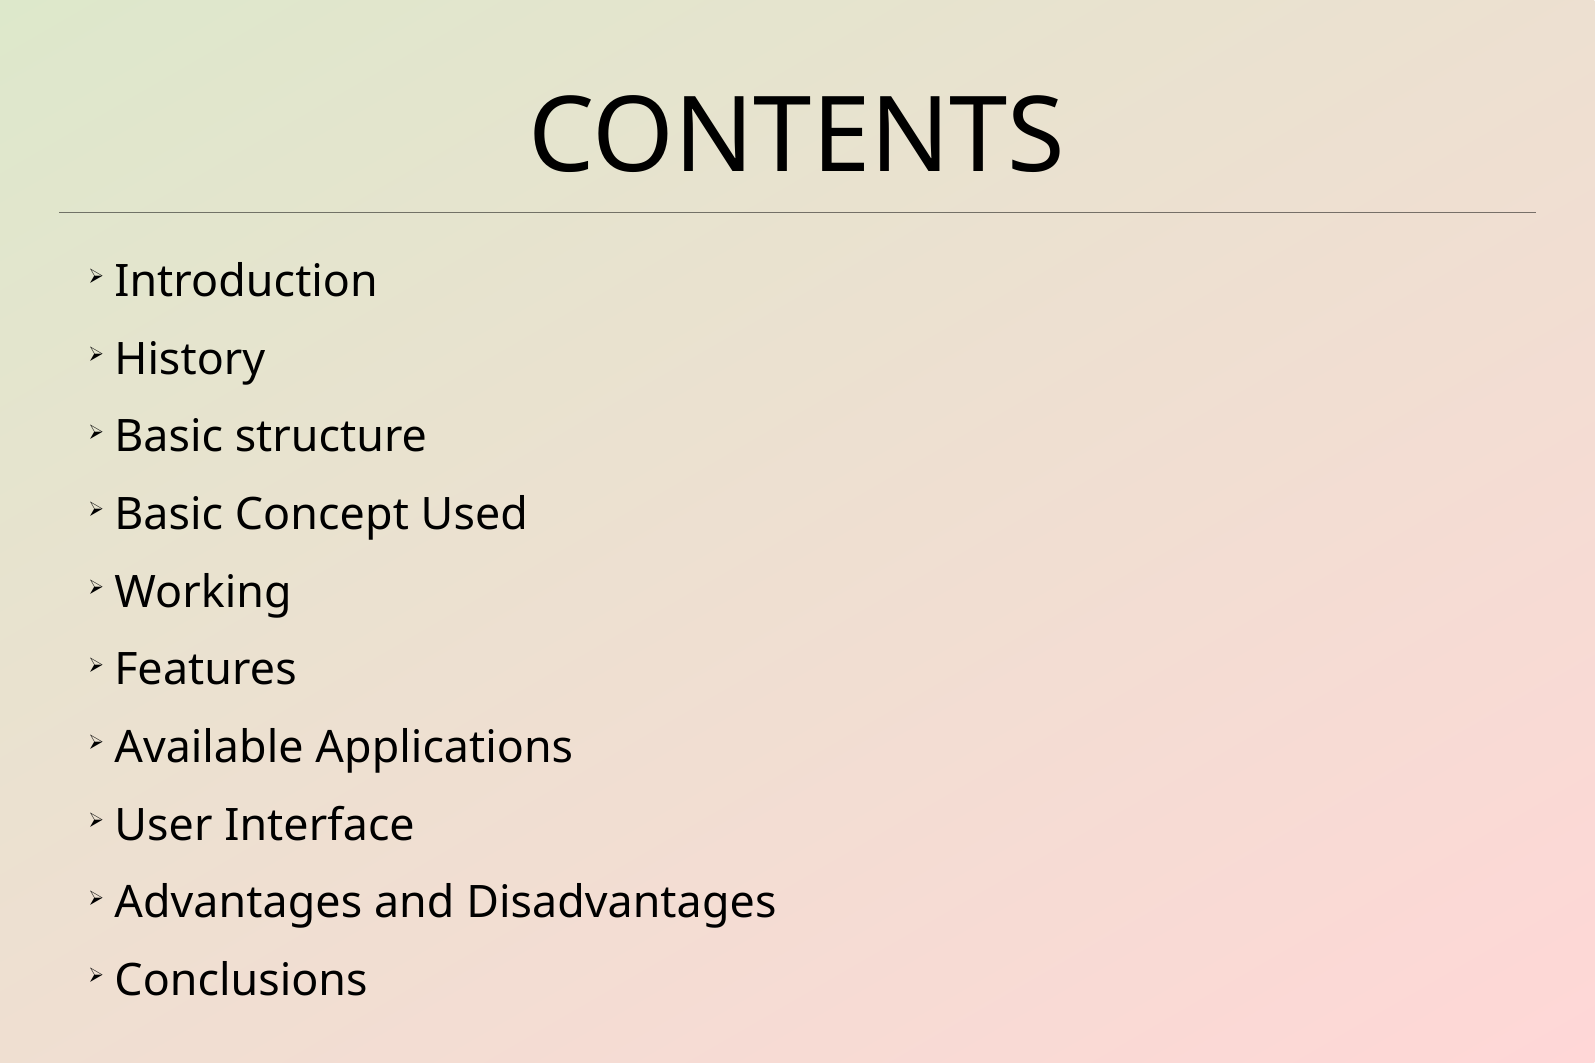

# CONTENTS
Introduction
History
Basic structure
Basic Concept Used
Working
Features
Available Applications
User Interface
Advantages and Disadvantages
Conclusions